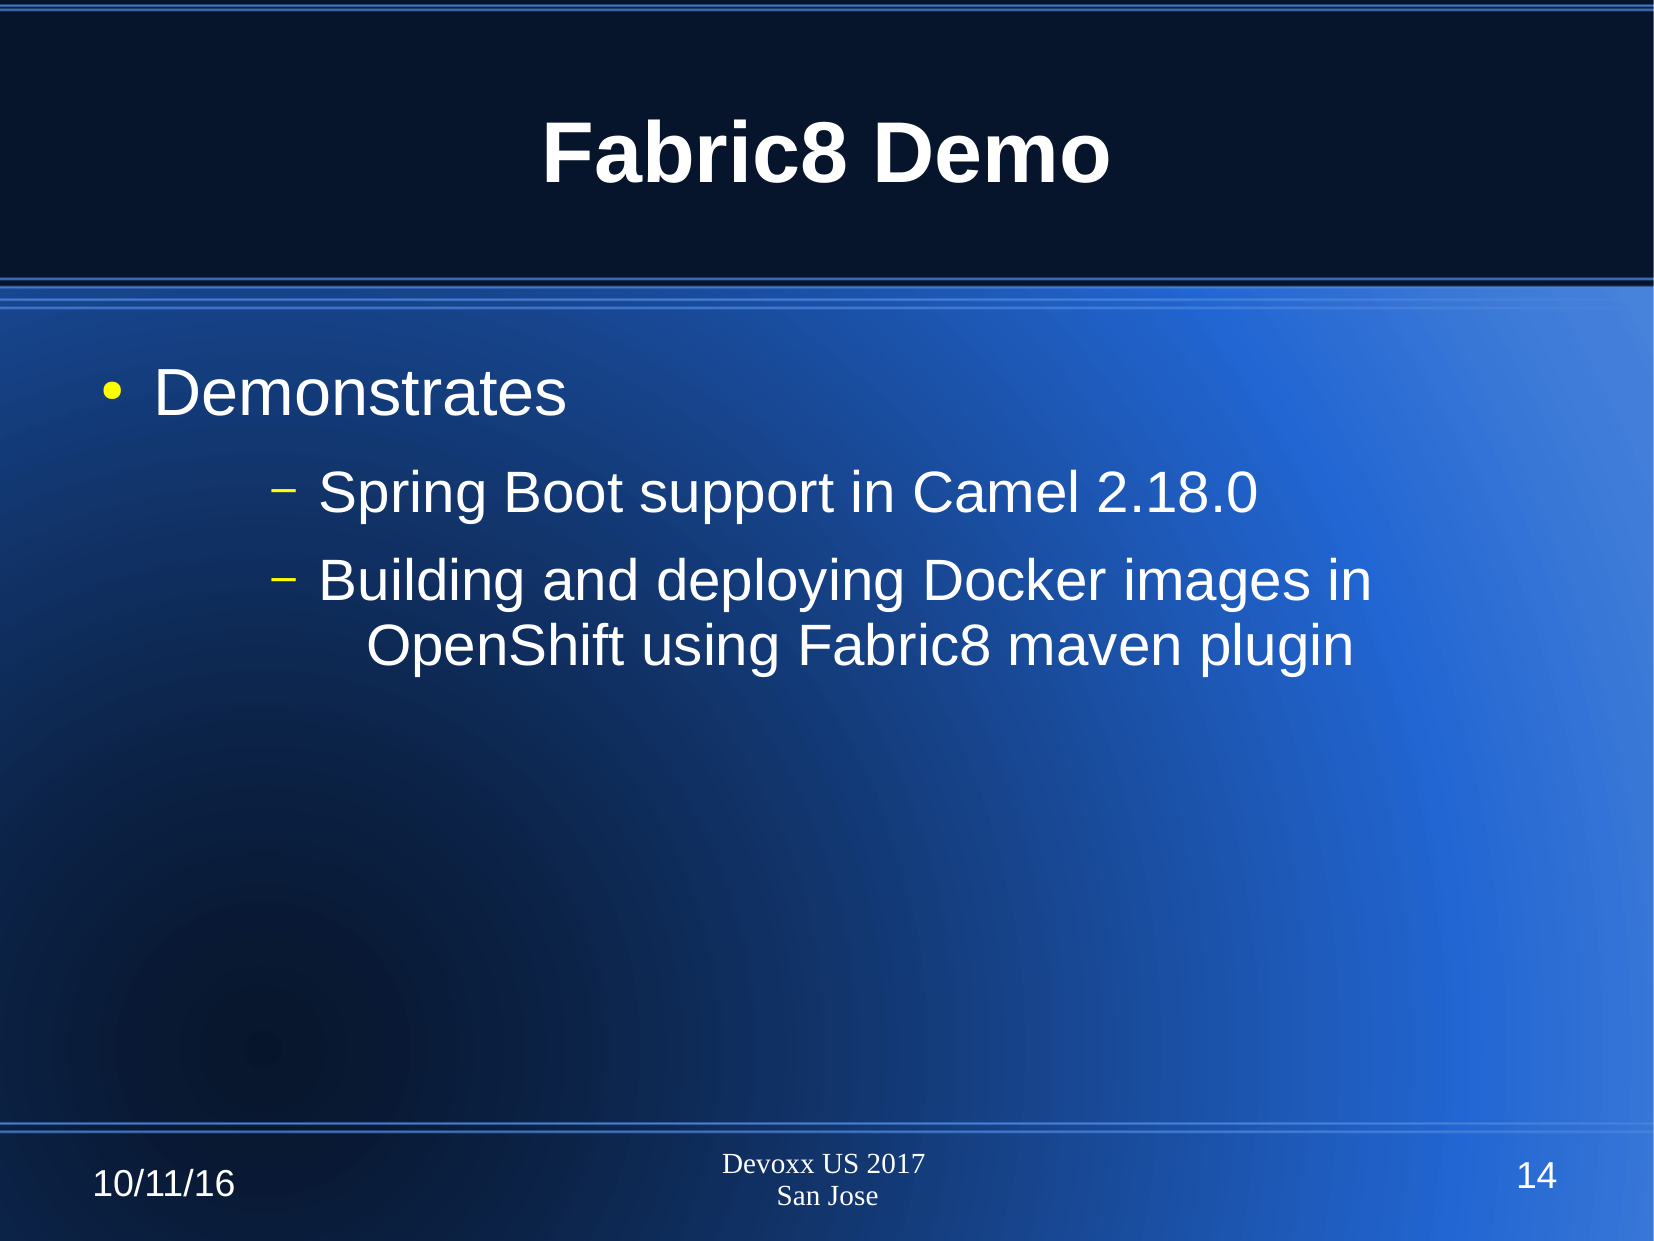

# Fabric8 Demo
Demonstrates
Spring Boot support in Camel 2.18.0
Building and deploying Docker images in OpenShift using Fabric8 maven plugin
Devoxx San Jose, US